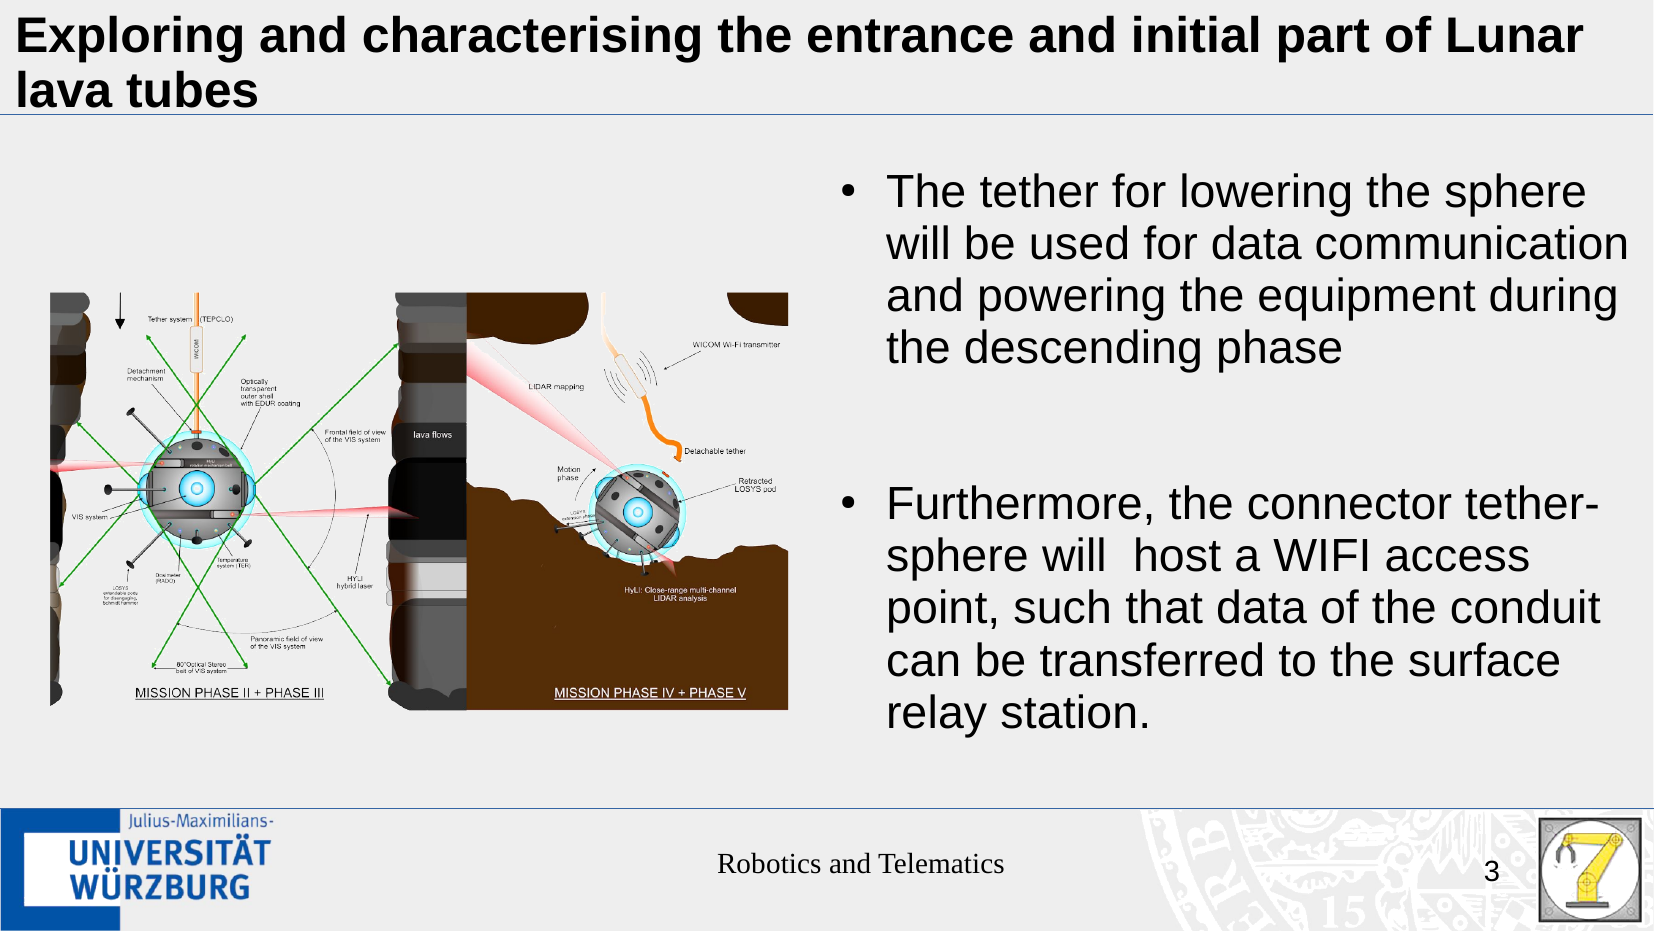

# Exploring and characterising the entrance and initial part of Lunar lava tubes
The tether for lowering the sphere will be used for data communication and powering the equipment during the descending phase
Furthermore, the connector tether-sphere will host a WIFI access point, such that data of the conduit can be transferred to the surface relay station.